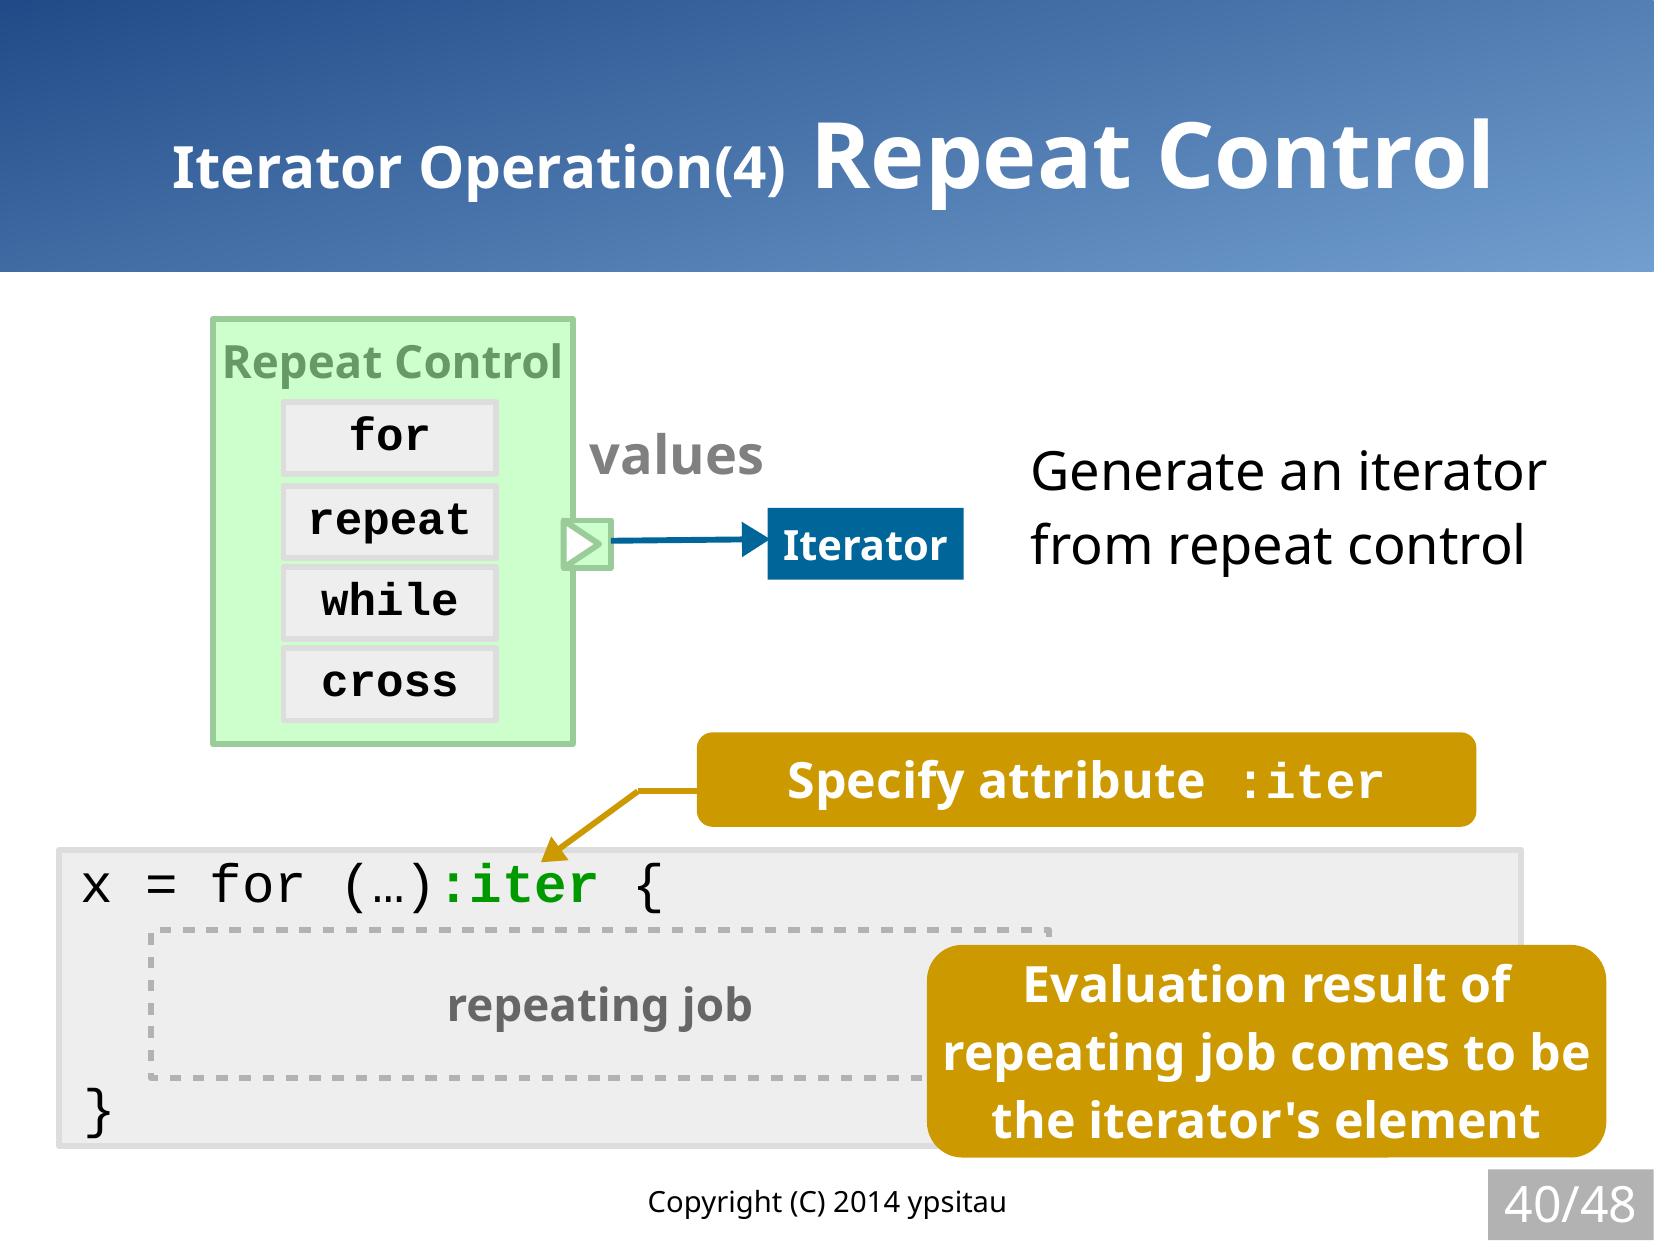

# Iterator Operation(4) Repeat Control
Repeat Control
for
values
Generate an iterator
from repeat control
repeat
Iterator
while
cross
Specify attribute :iter
x = for (…):iter {
repeating job
Evaluation result of
repeating job comes to be
the iterator's element
}
40
Copyright (C) 2014 ypsitau